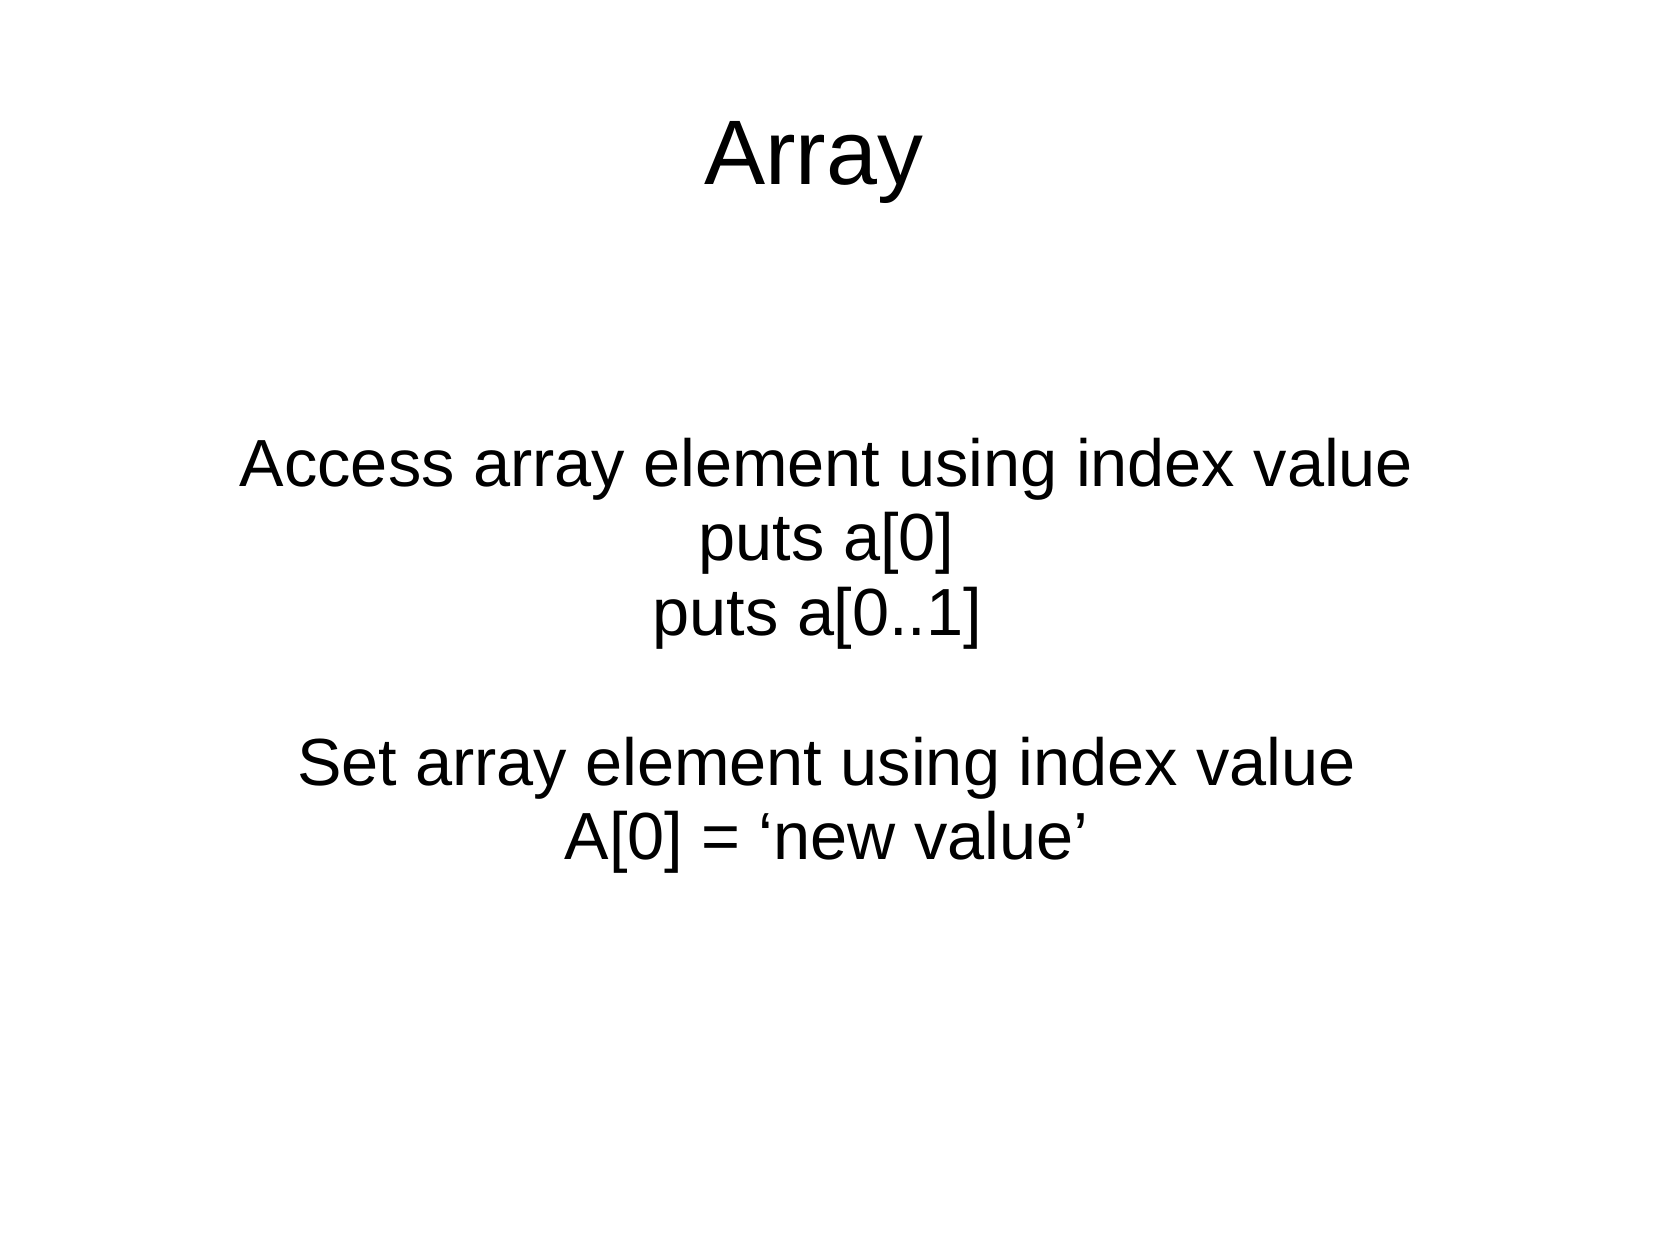

# Array
Access array element using index value
puts a[0]
puts a[0..1]
Set array element using index value
A[0] = ‘new value’